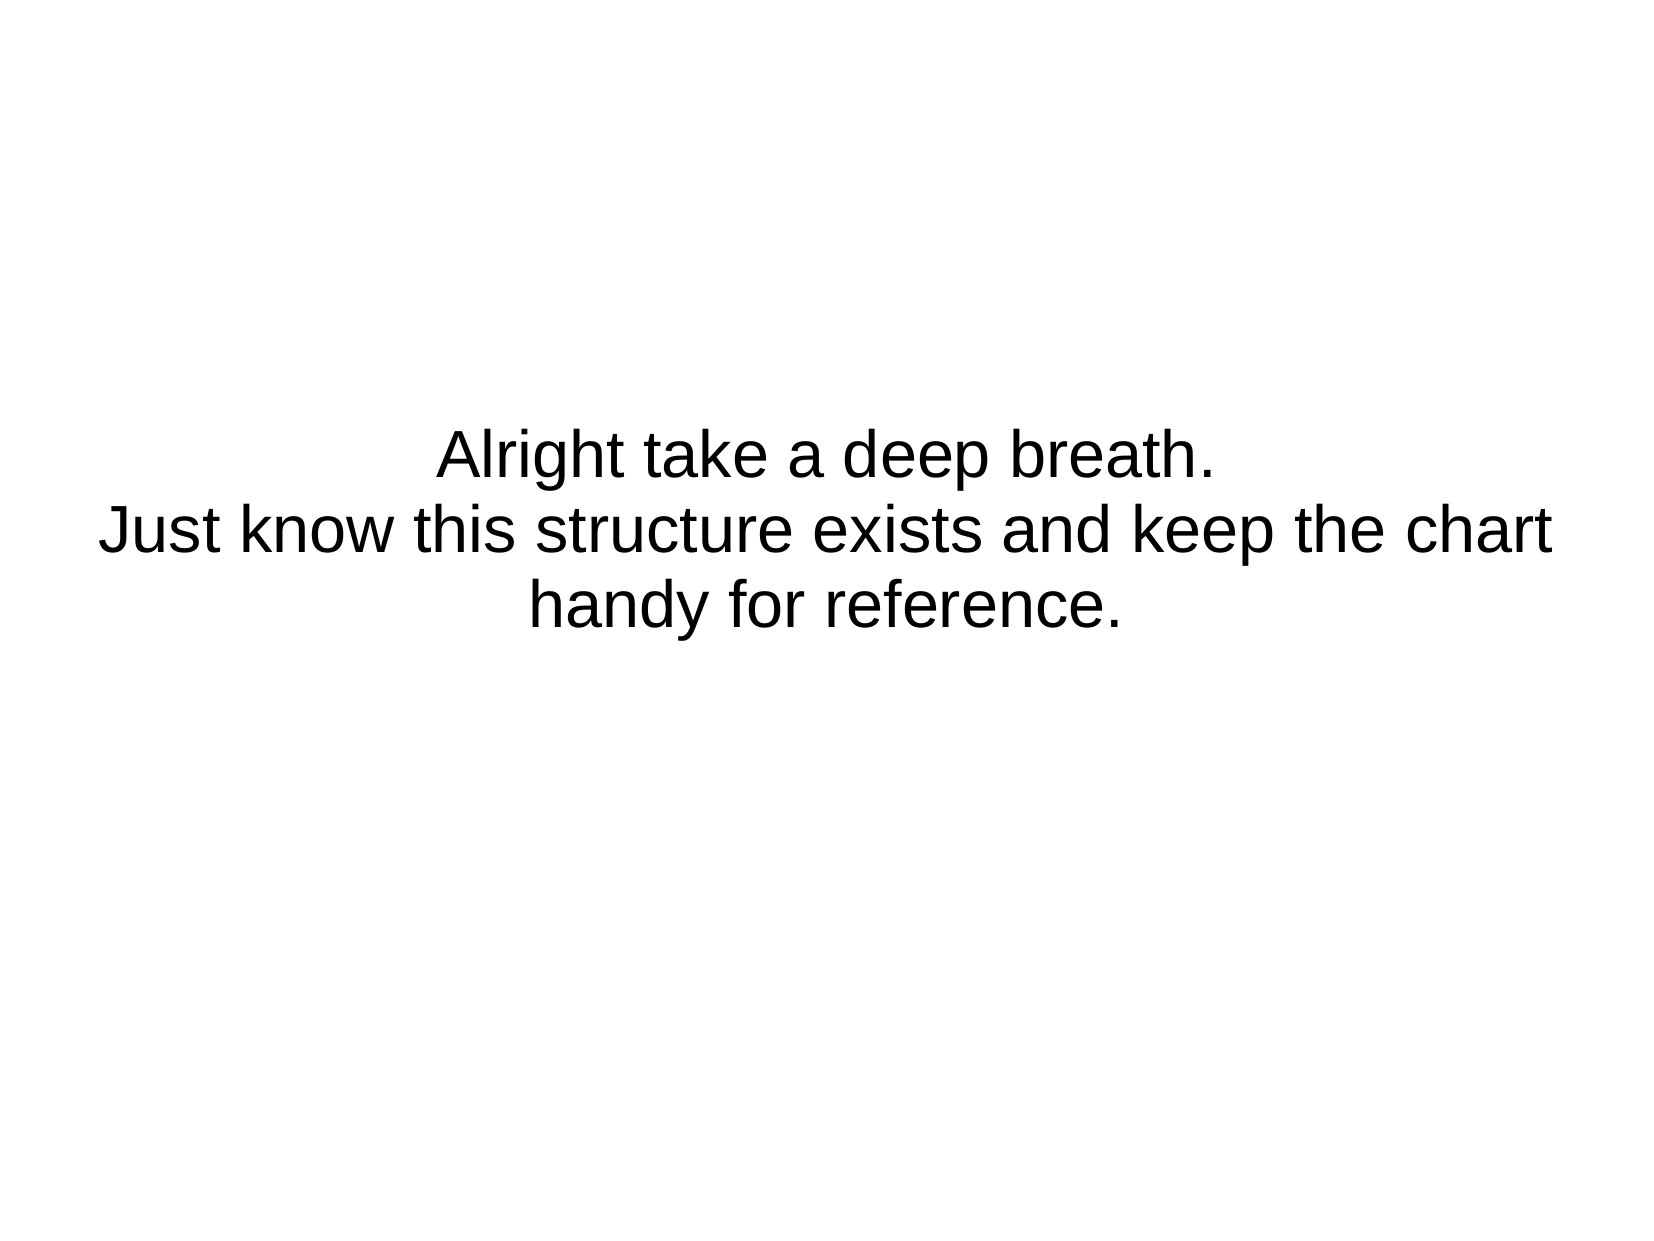

# Alright take a deep breath.
Just know this structure exists and keep the chart handy for reference.